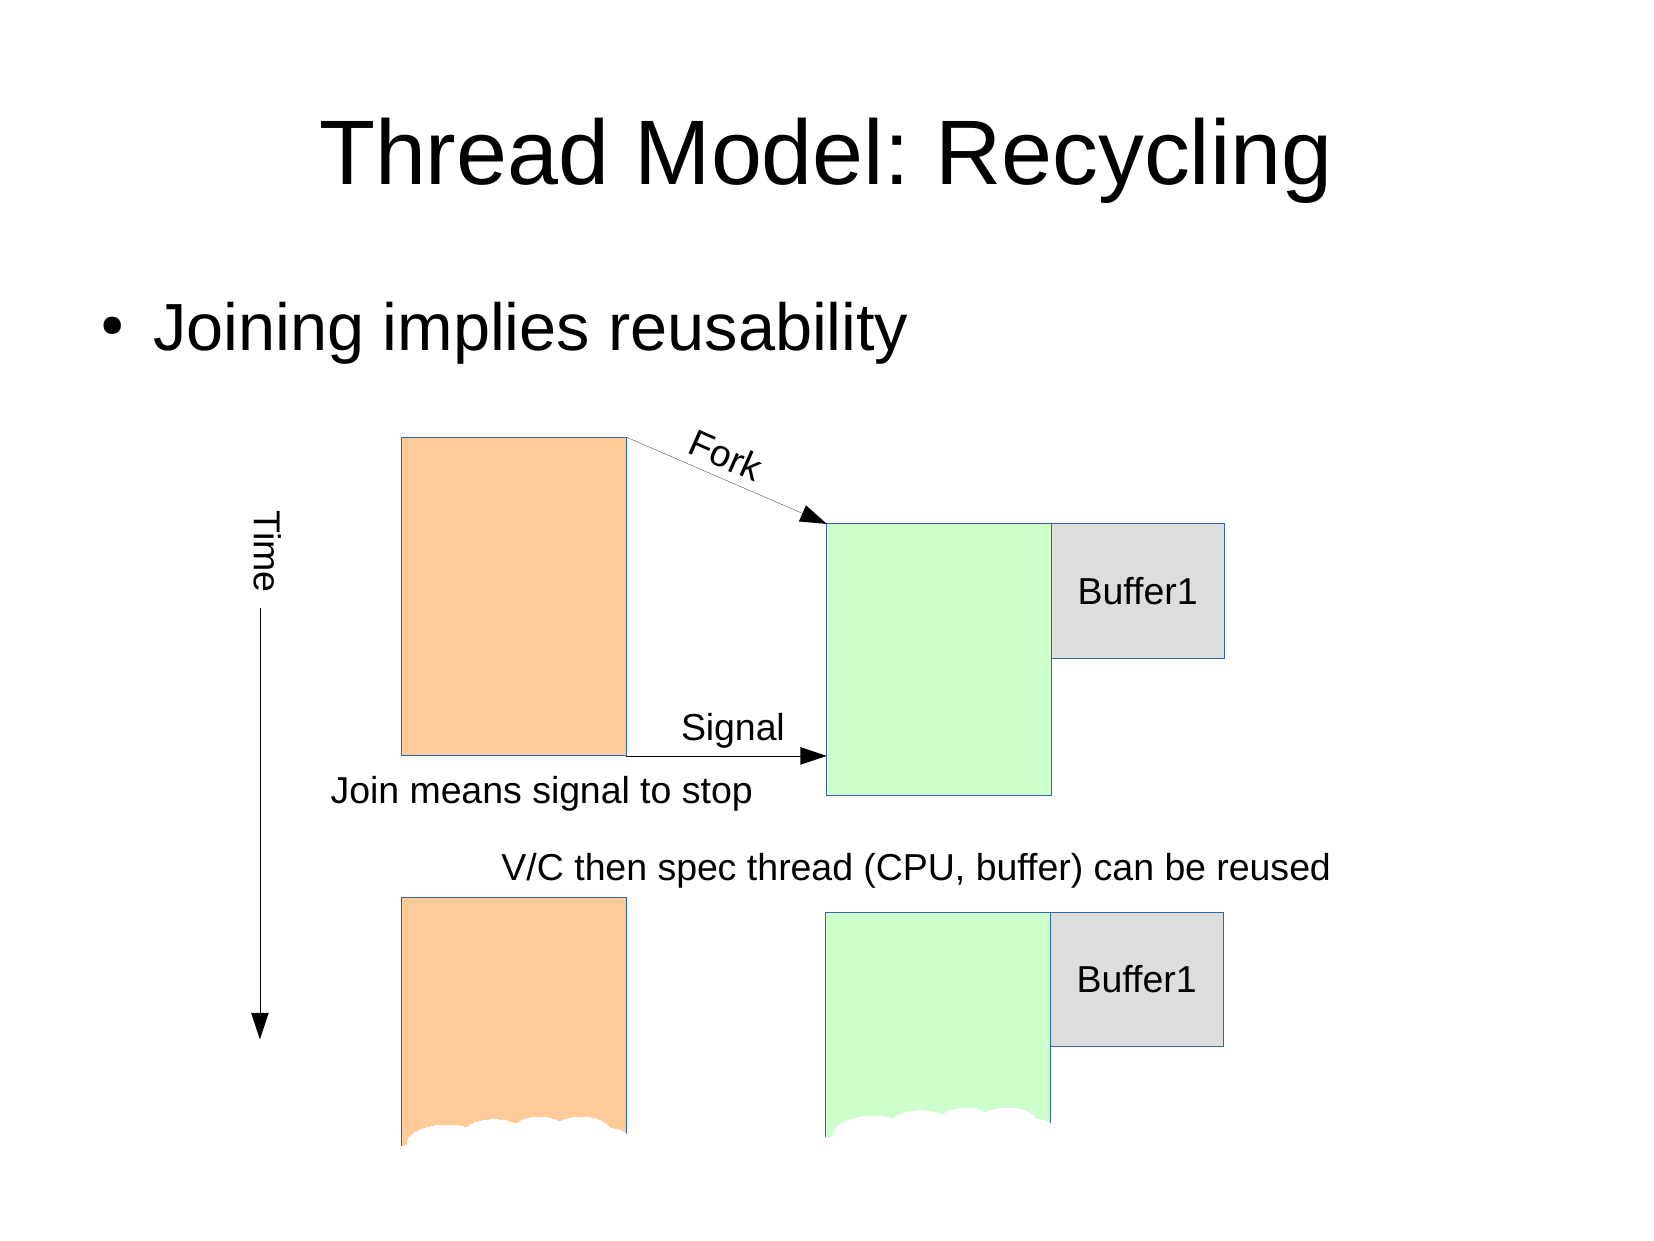

# Thread Model: Recycling
Joining implies reusability
Fork
Time
Buffer1
Signal
Join means signal to stop
V/C then spec thread (CPU, buffer) can be reused
Buffer1